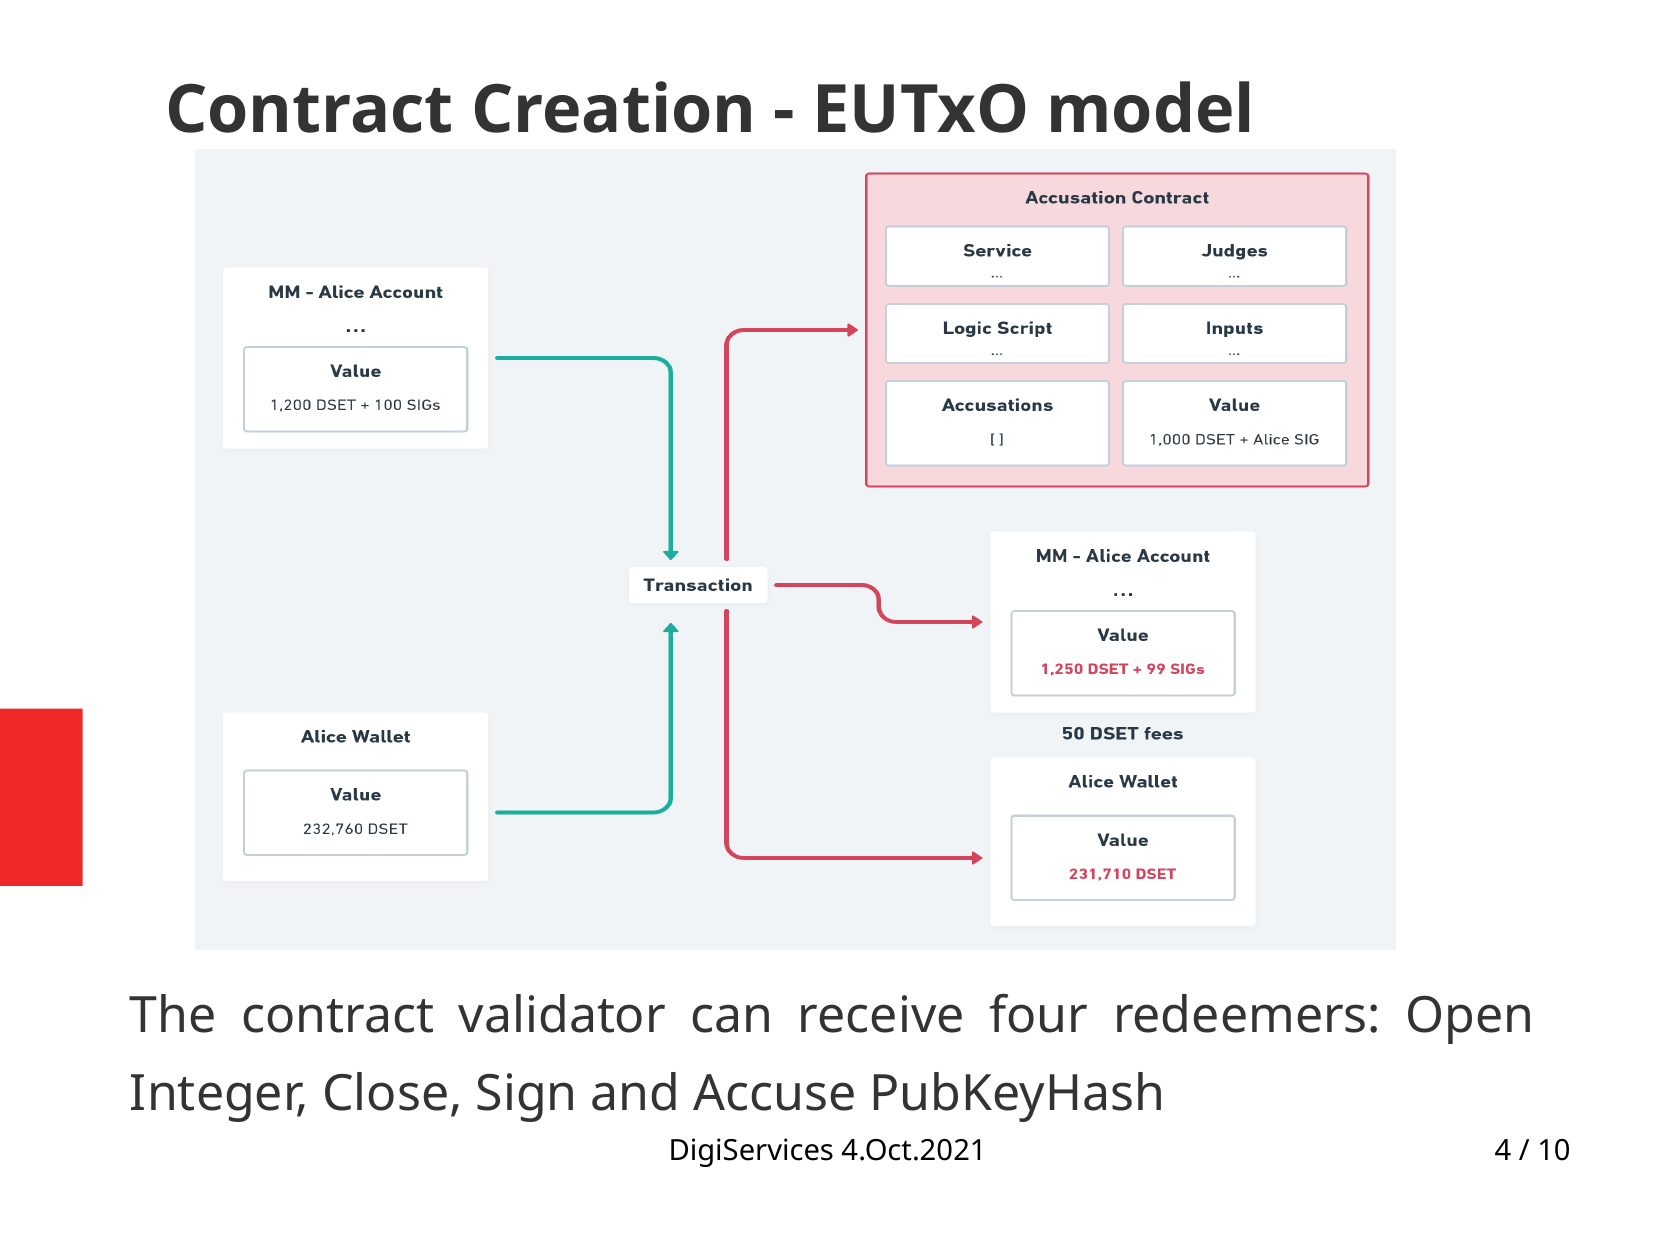

# Contract Creation - EUTxO model
The contract validator can receive four redeemers: Open Integer, Close, Sign and Accuse PubKeyHash
DigiServices 4.Oct.2021
4